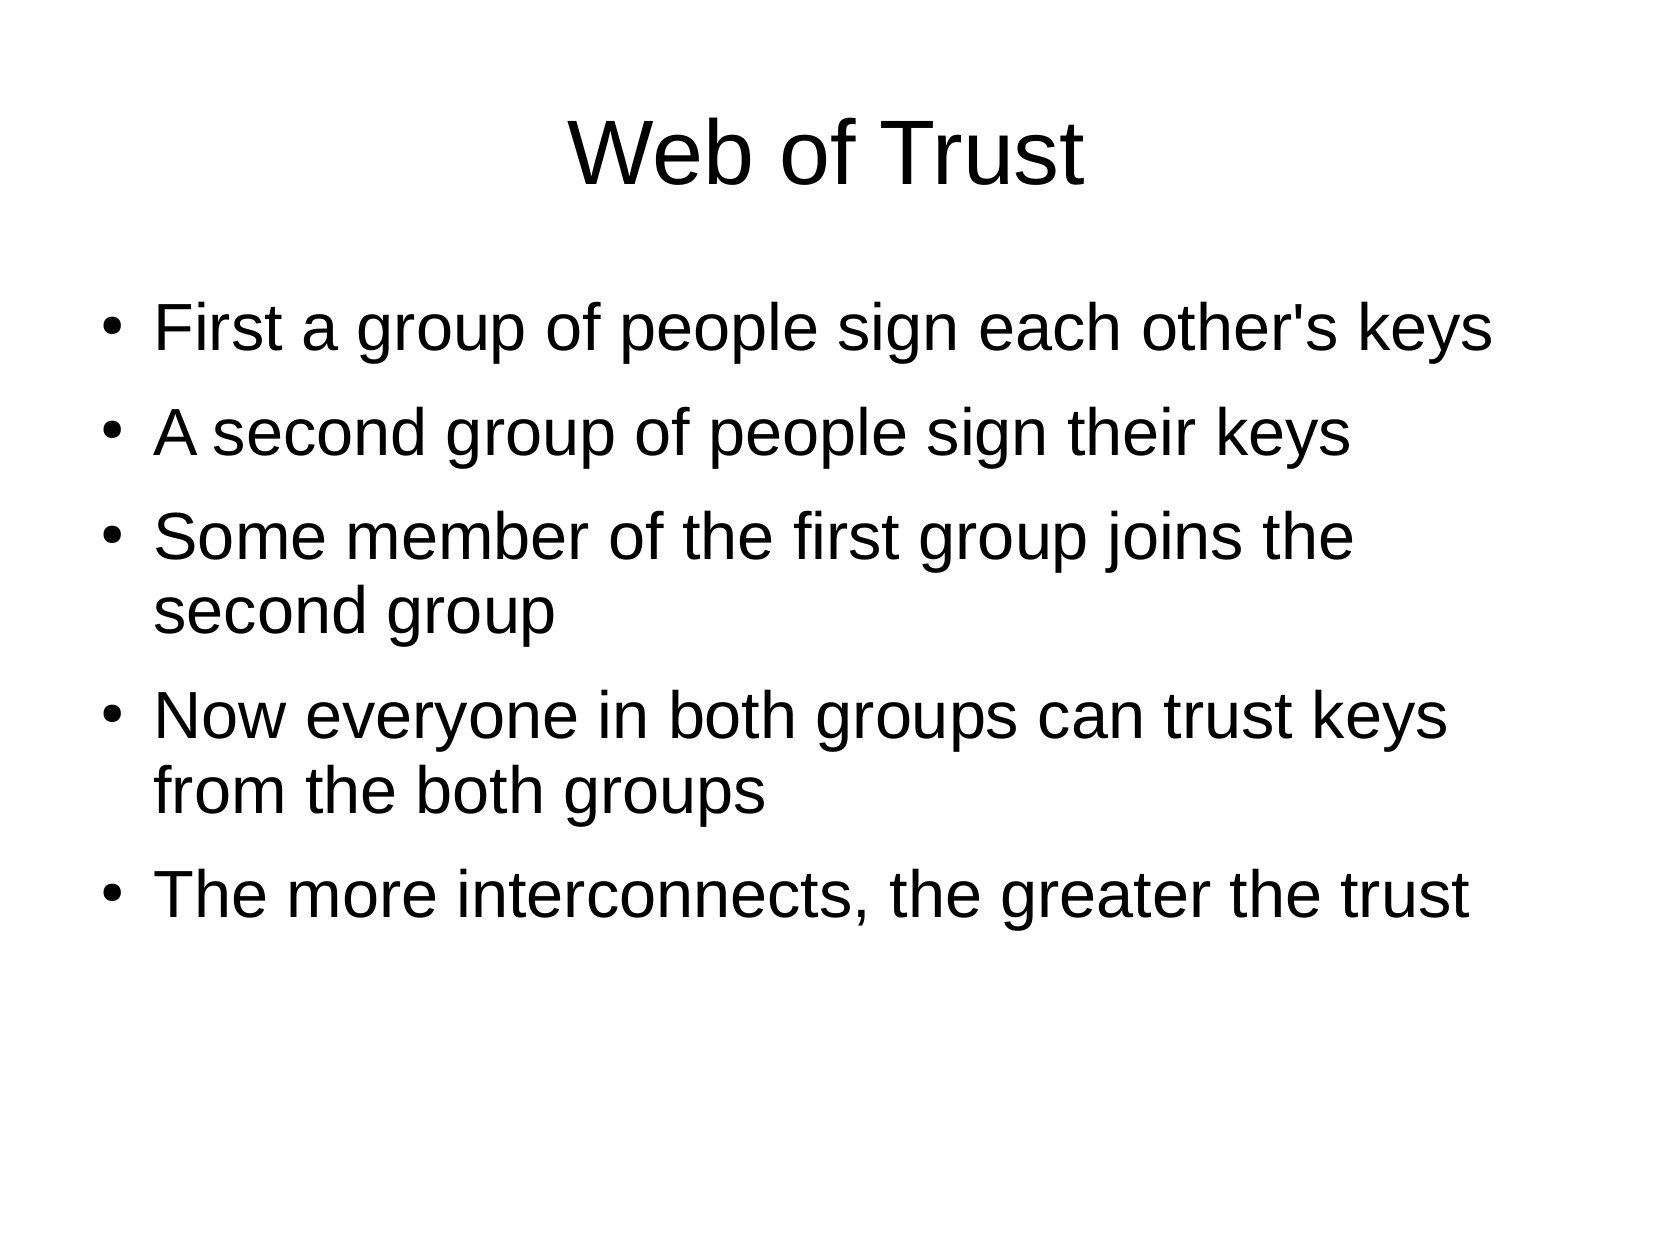

# Web of Trust
First a group of people sign each other's keys
A second group of people sign their keys
Some member of the first group joins the second group
Now everyone in both groups can trust keys from the both groups
The more interconnects, the greater the trust